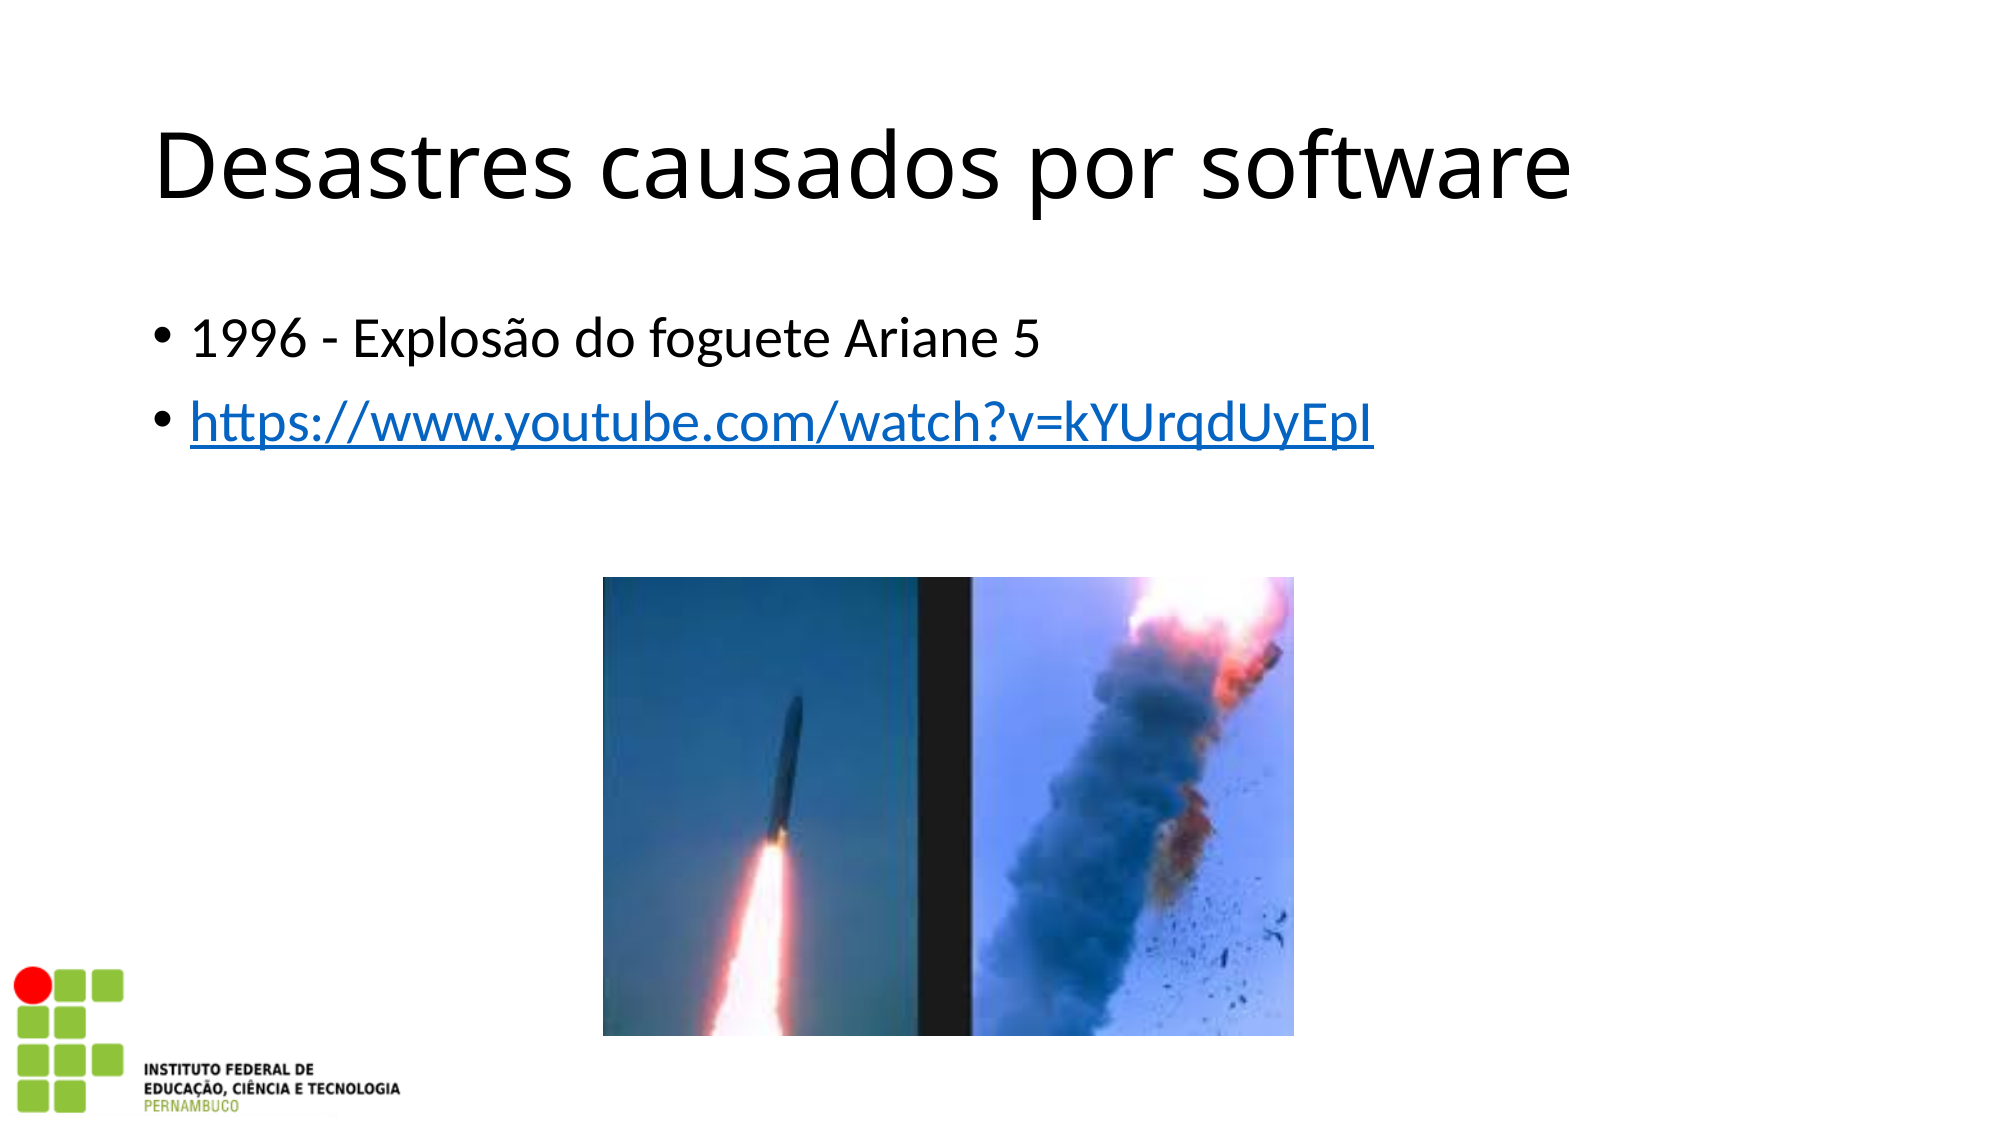

# Desastres causados por software
1996 - Explosão do foguete Ariane 5
https://www.youtube.com/watch?v=kYUrqdUyEpI